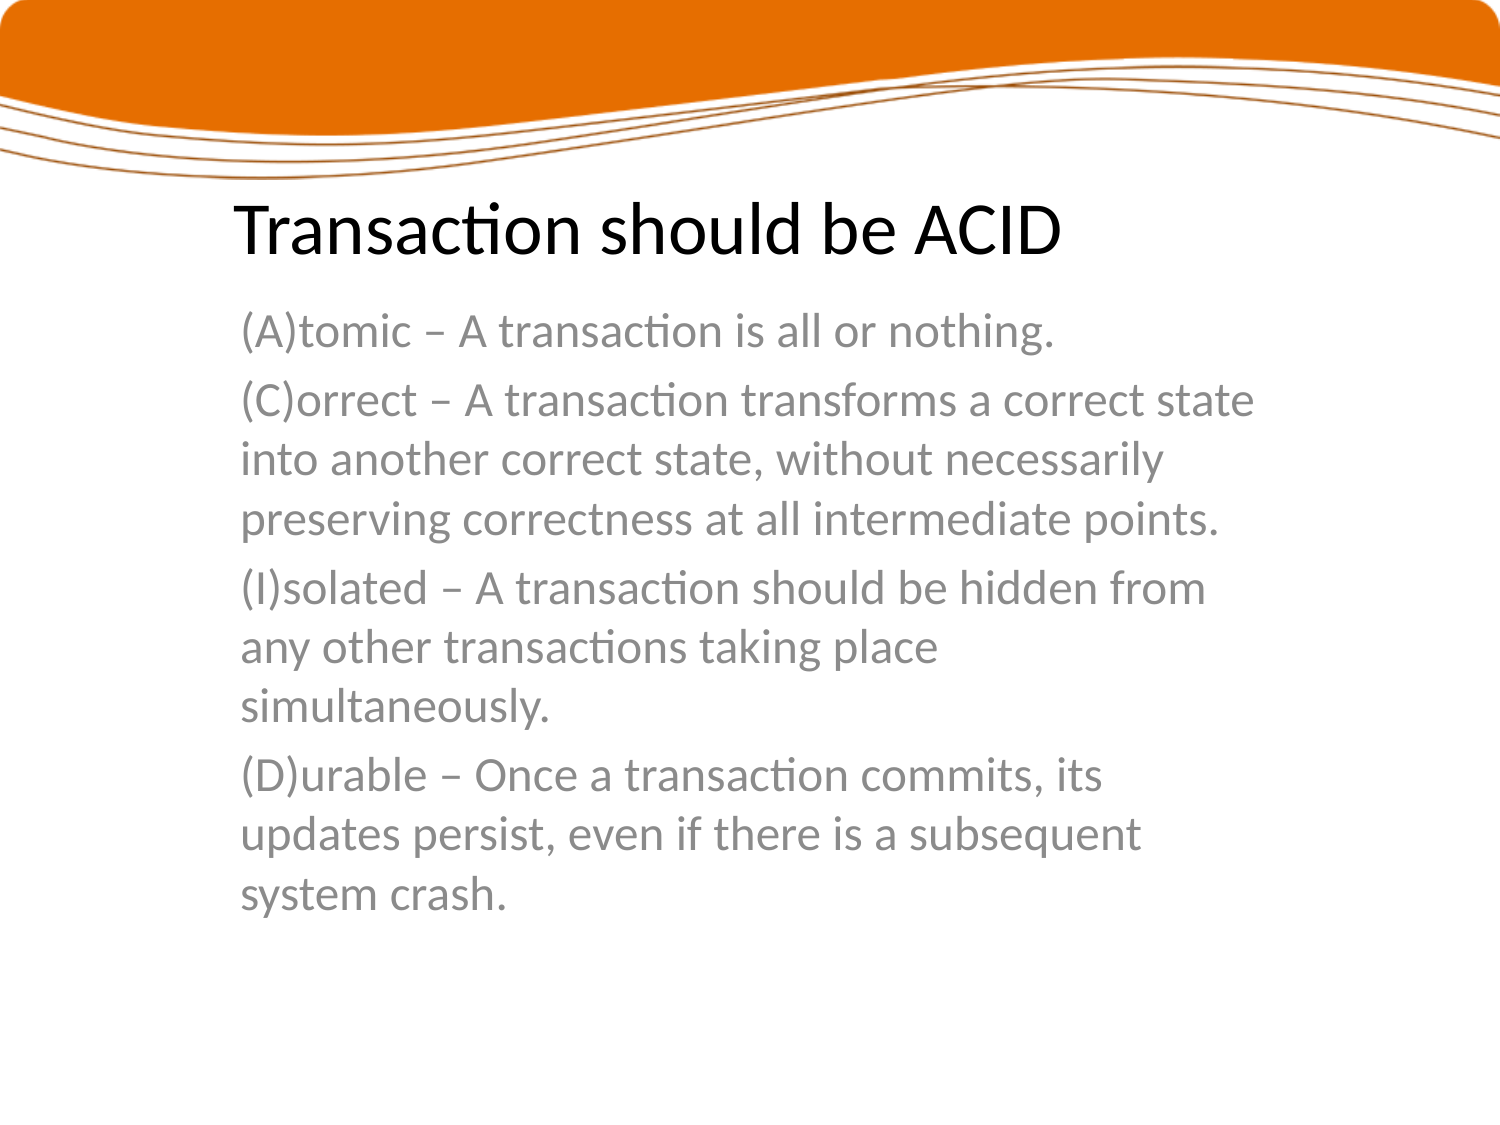

Transaction should be ACID
# (A)tomic – A transaction is all or nothing.
(C)orrect – A transaction transforms a correct state into another correct state, without necessarily preserving correctness at all intermediate points.
(I)solated – A transaction should be hidden from any other transactions taking place simultaneously.
(D)urable – Once a transaction commits, its updates persist, even if there is a subsequent system crash.